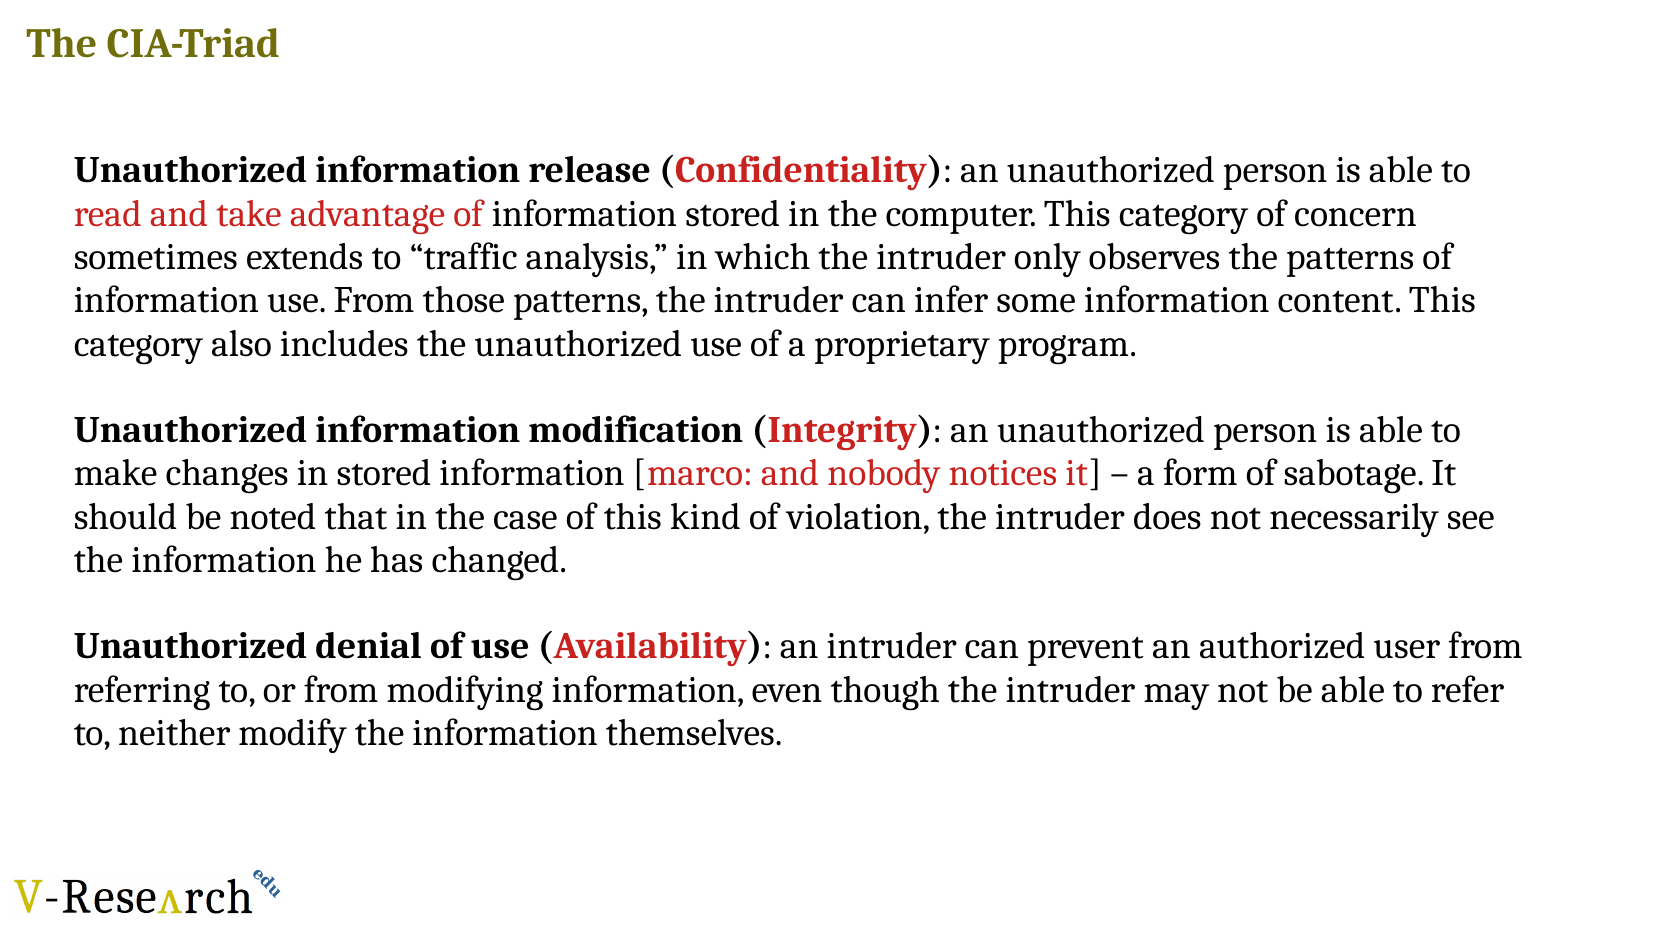

The CIA-Triad
Unauthorized information release (Confidentiality): an unauthorized person is able to read and take advantage of information stored in the computer. This category of concern sometimes extends to “traffic analysis,” in which the intruder only observes the patterns of information use. From those patterns, the intruder can infer some information content. This category also includes the unauthorized use of a proprietary program.
Unauthorized information modification (Integrity): an unauthorized person is able to make changes in stored information [marco: and nobody notices it] – a form of sabotage. It should be noted that in the case of this kind of violation, the intruder does not necessarily see the information he has changed.
Unauthorized denial of use (Availability): an intruder can prevent an authorized user from referring to, or from modifying information, even though the intruder may not be able to refer to, neither modify the information themselves.
edu